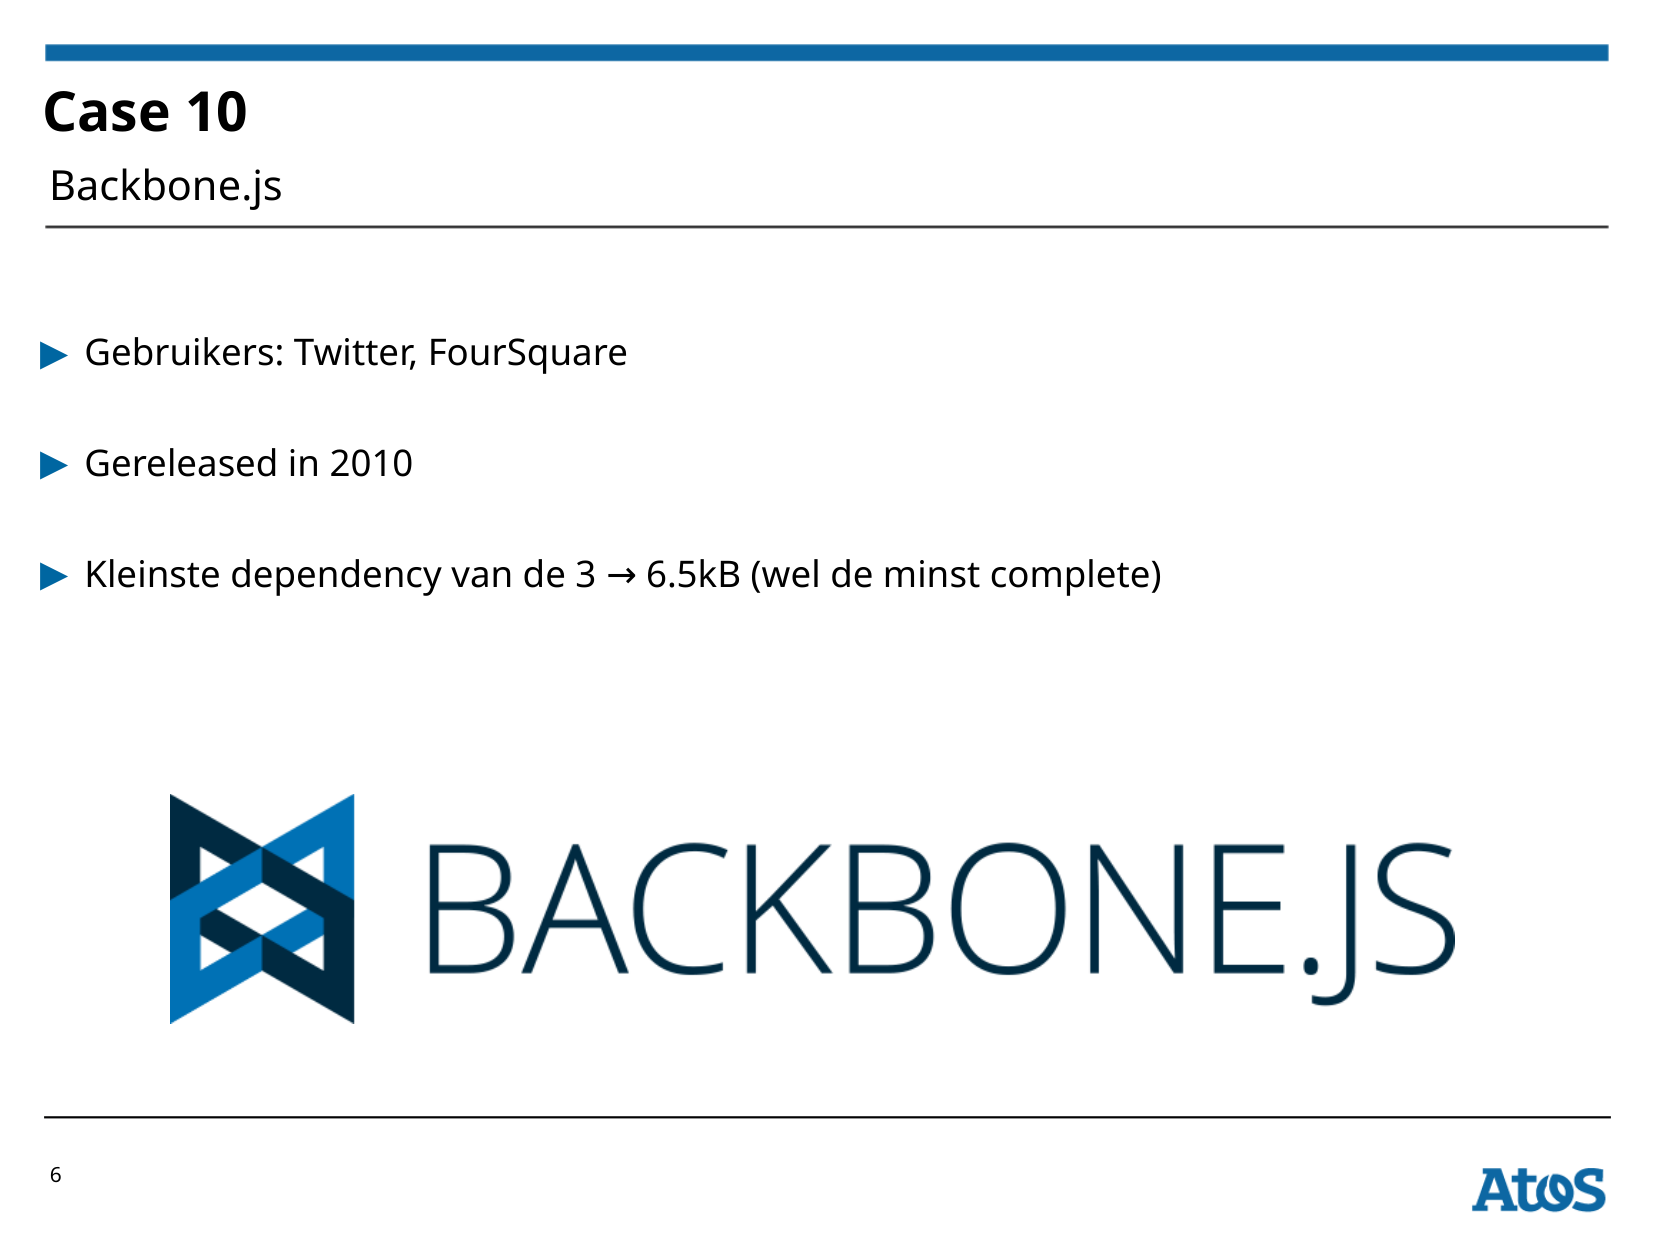

# Case 10
Backbone.js
Gebruikers: Twitter, FourSquare
Gereleased in 2010
Kleinste dependency van de 3 → 6.5kB (wel de minst complete)